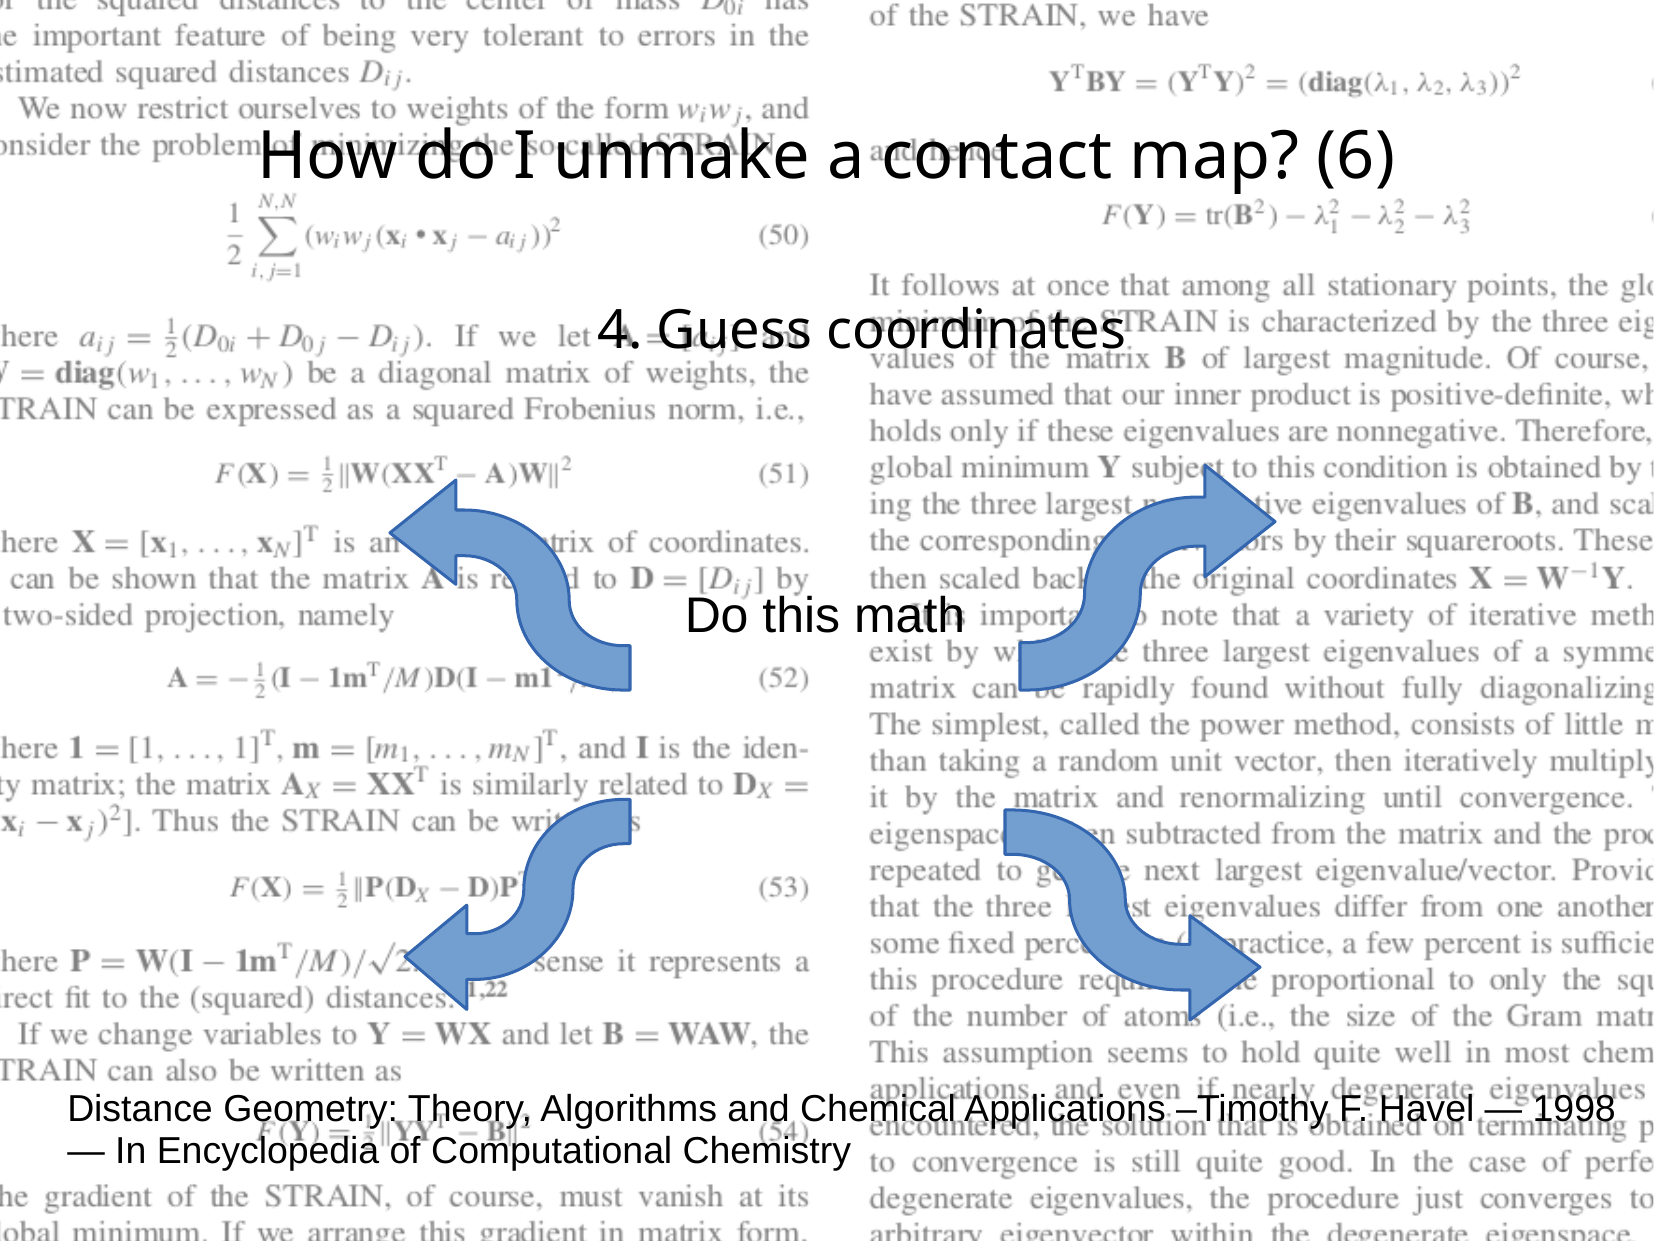

Do this math
# How do I unmake a contact map? (6)
4. Guess coordinates
Distance Geometry: Theory, Algorithms and Chemical Applications –Timothy F. Havel — 1998 — In Encyclopedia of Computational Chemistry